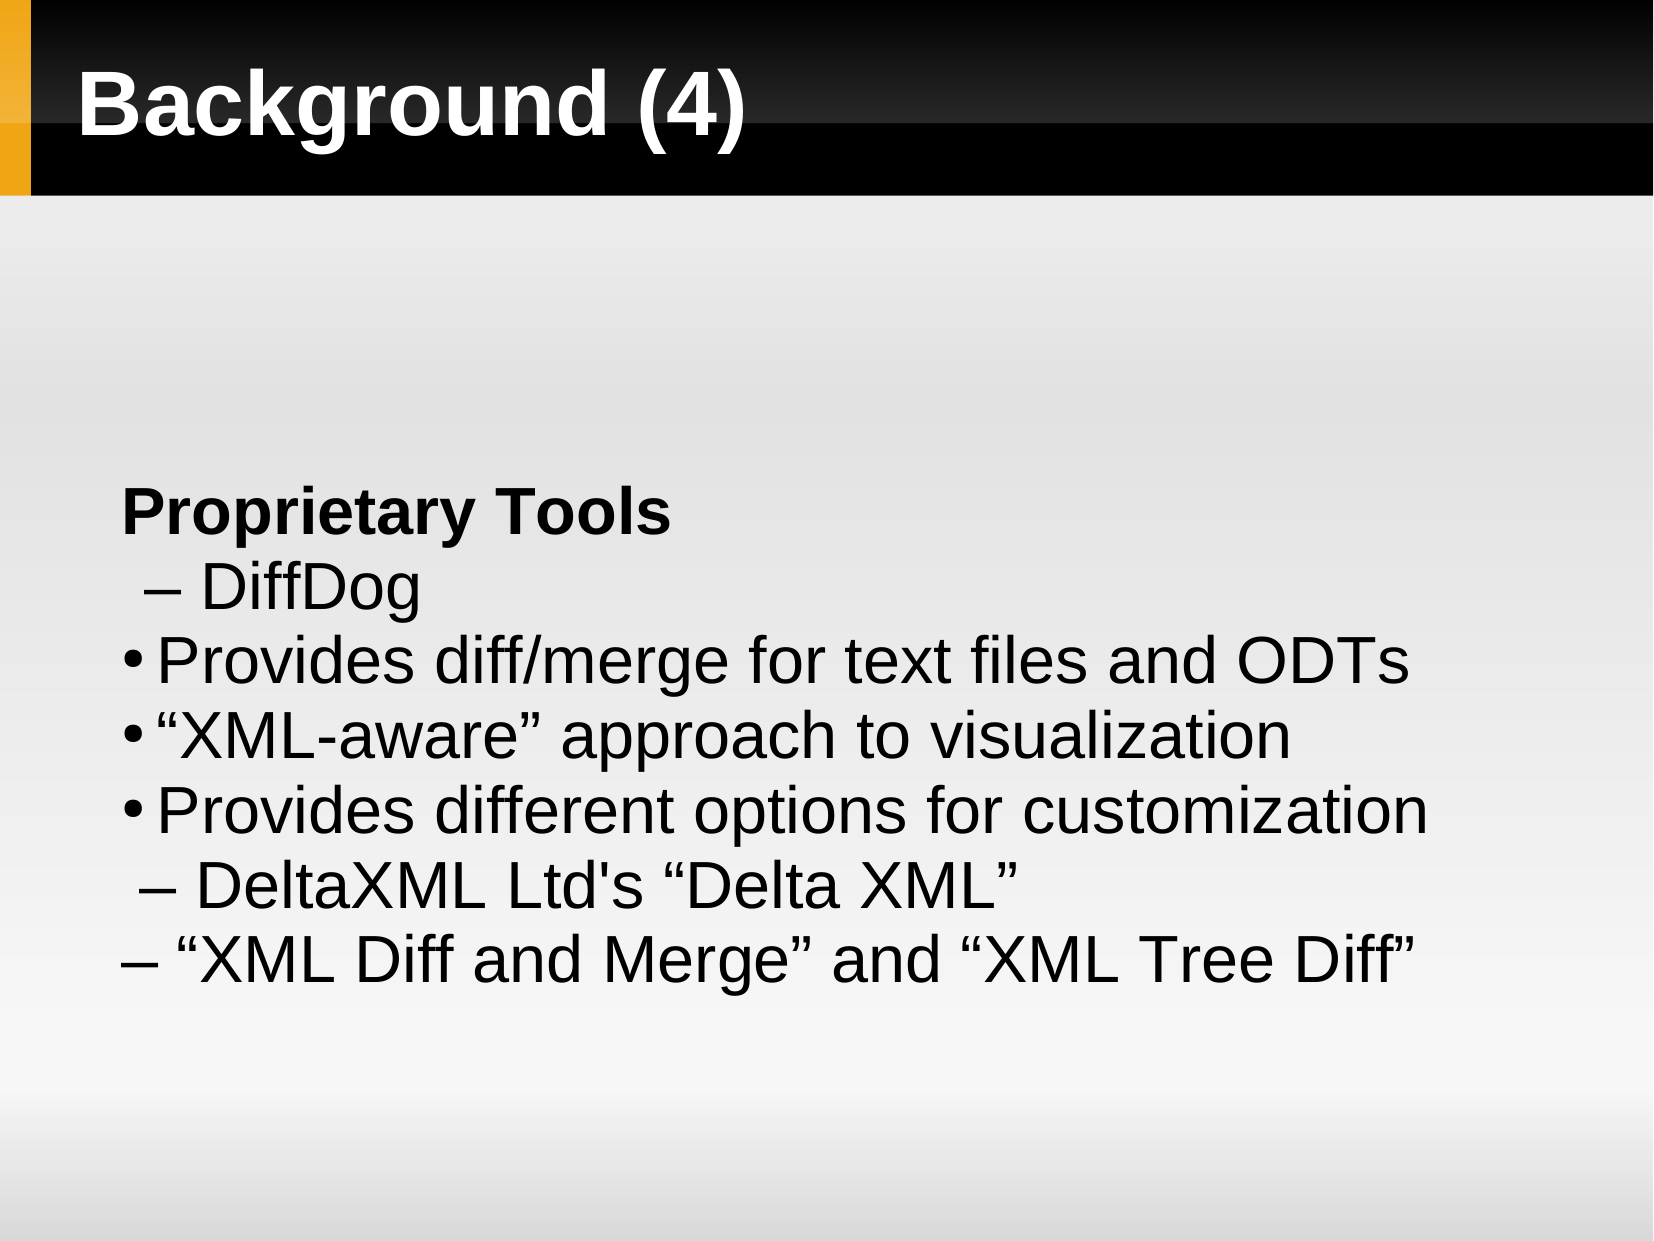

# Background (4)
Proprietary Tools
– DiffDog
Provides diff/merge for text files and ODTs
“XML-aware” approach to visualization
Provides different options for customization
 – DeltaXML Ltd's “Delta XML”
– “XML Diff and Merge” and “XML Tree Diff”